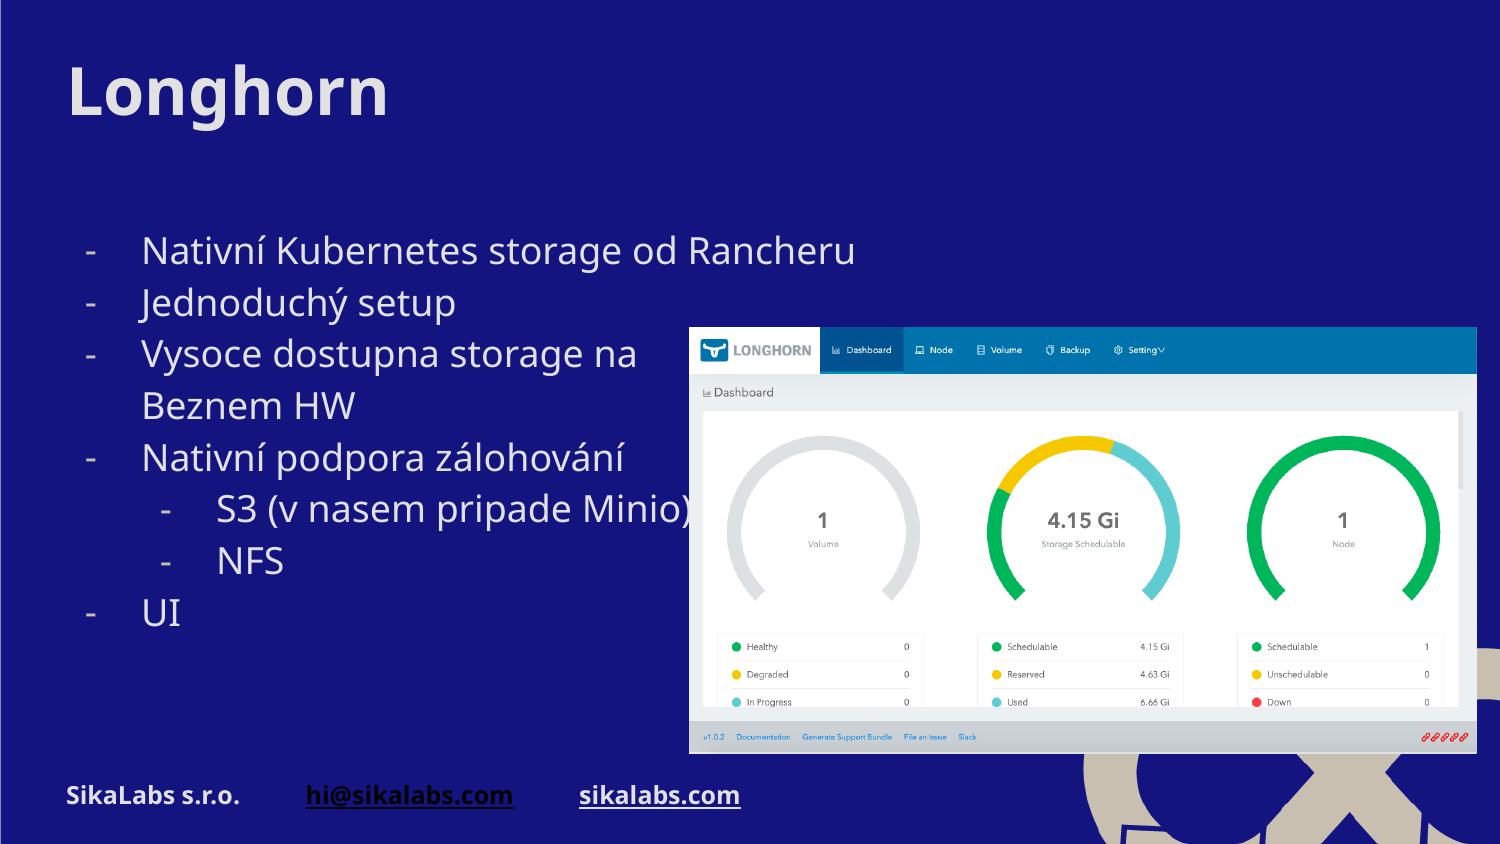

# Longhorn
Nativní Kubernetes storage od Rancheru
Jednoduchý setup
Vysoce dostupna storage na
Beznem HW
Nativní podpora zálohování
S3 (v nasem pripade Minio)
NFS
UI